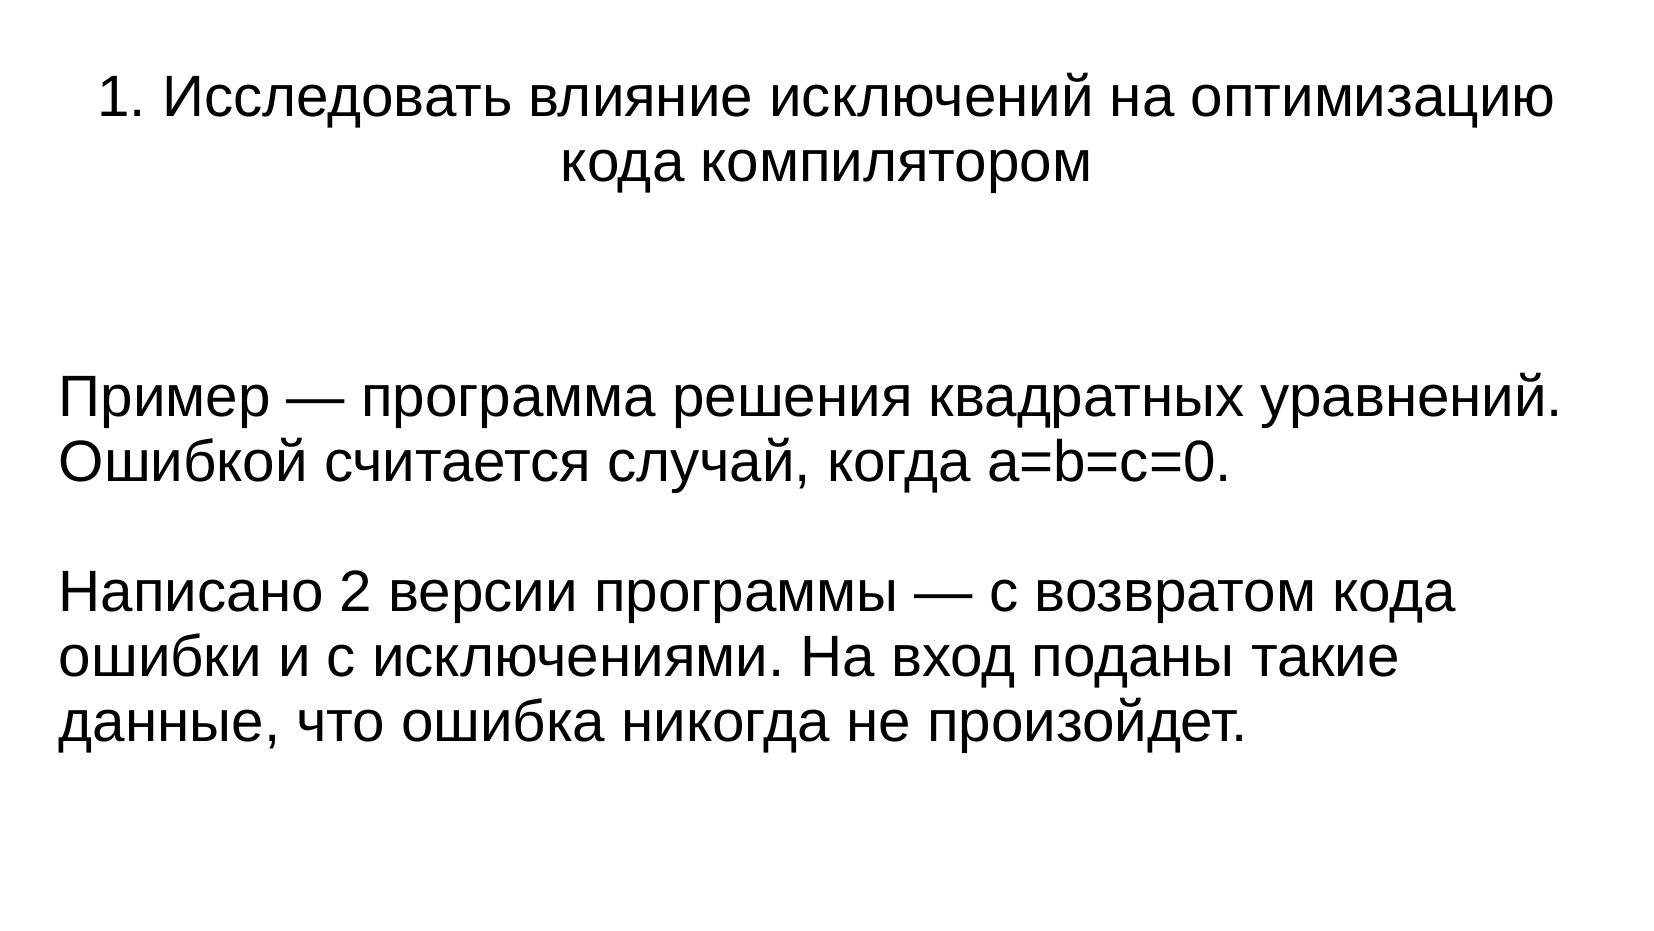

# 1. Исследовать влияние исключений на оптимизацию кода компилятором
Пример — программа решения квадратных уравнений. Ошибкой считается случай, когда a=b=c=0.
Написано 2 версии программы — с возвратом кода ошибки и с исключениями. На вход поданы такие данные, что ошибка никогда не произойдет.